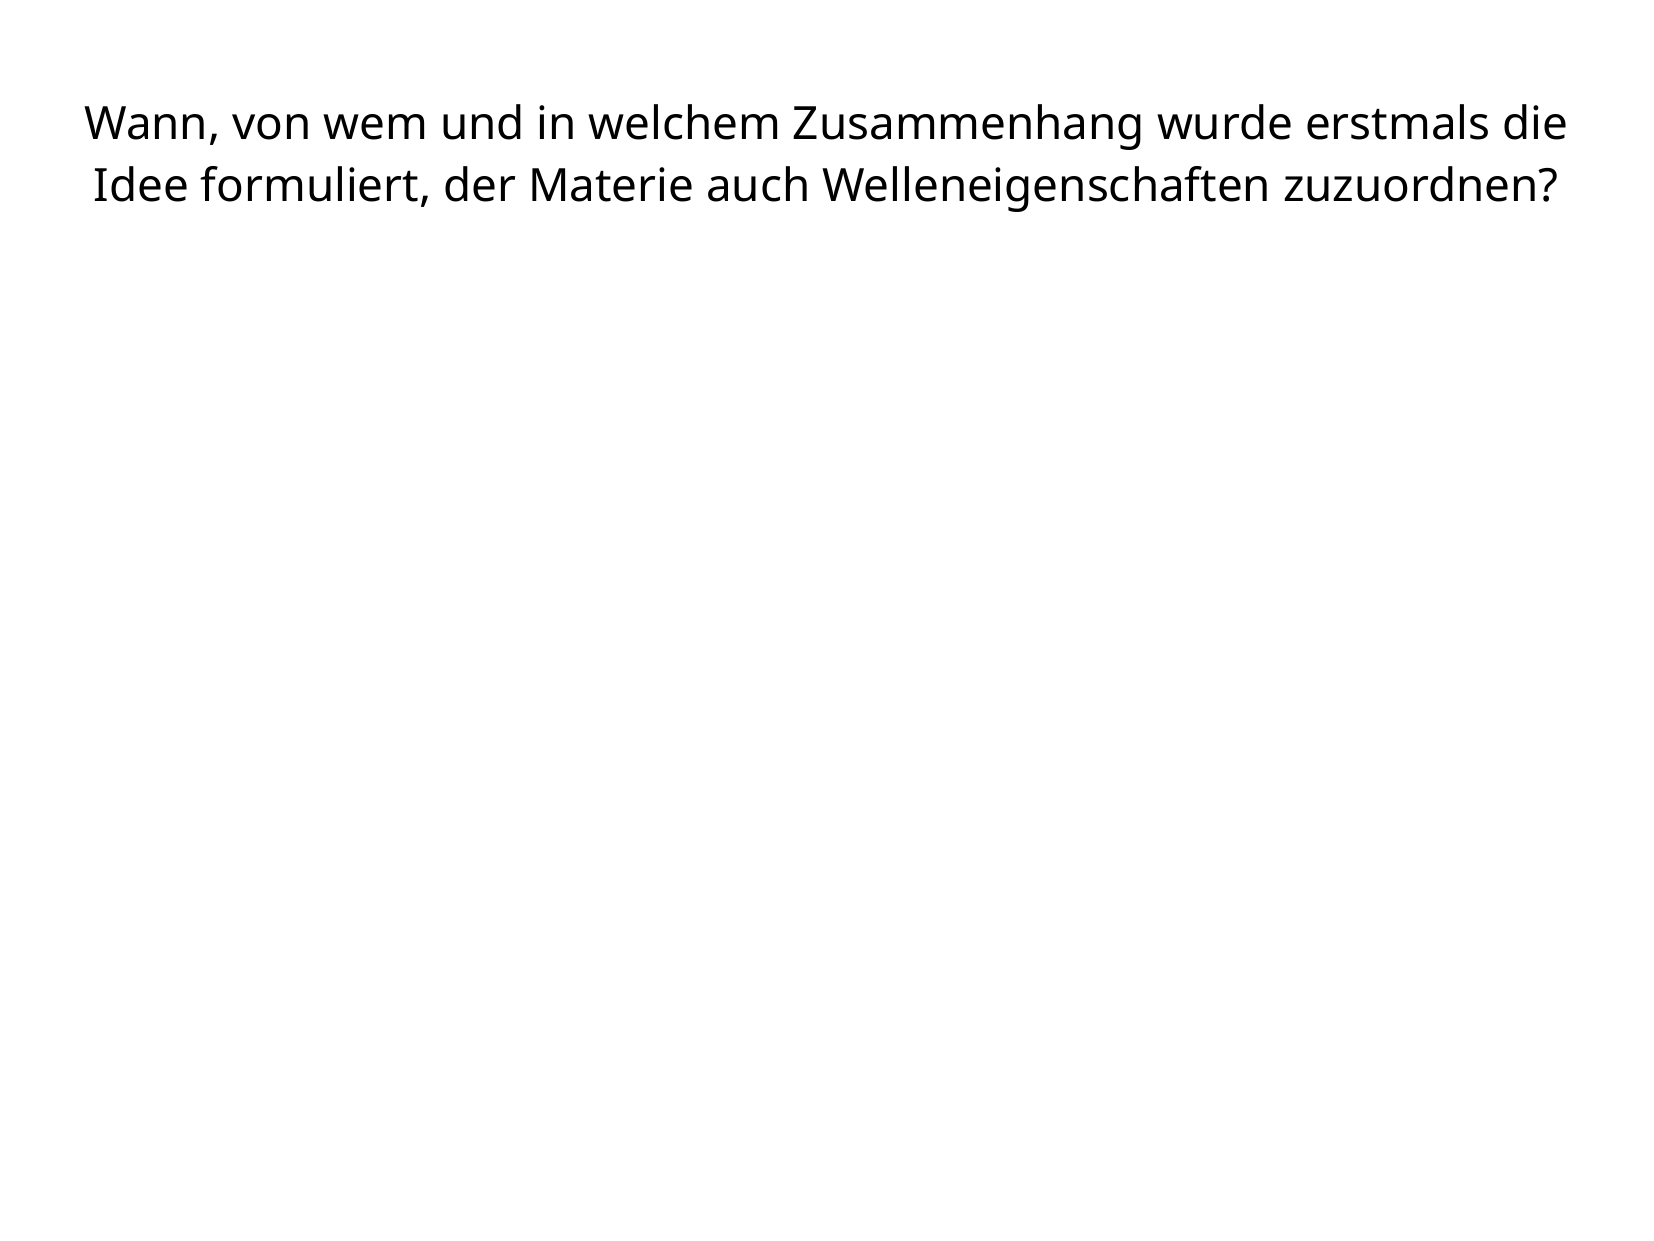

# Wann, von wem und in welchem Zusammenhang wurde erstmals die Idee formuliert, der Materie auch Welleneigenschaften zuzuordnen?